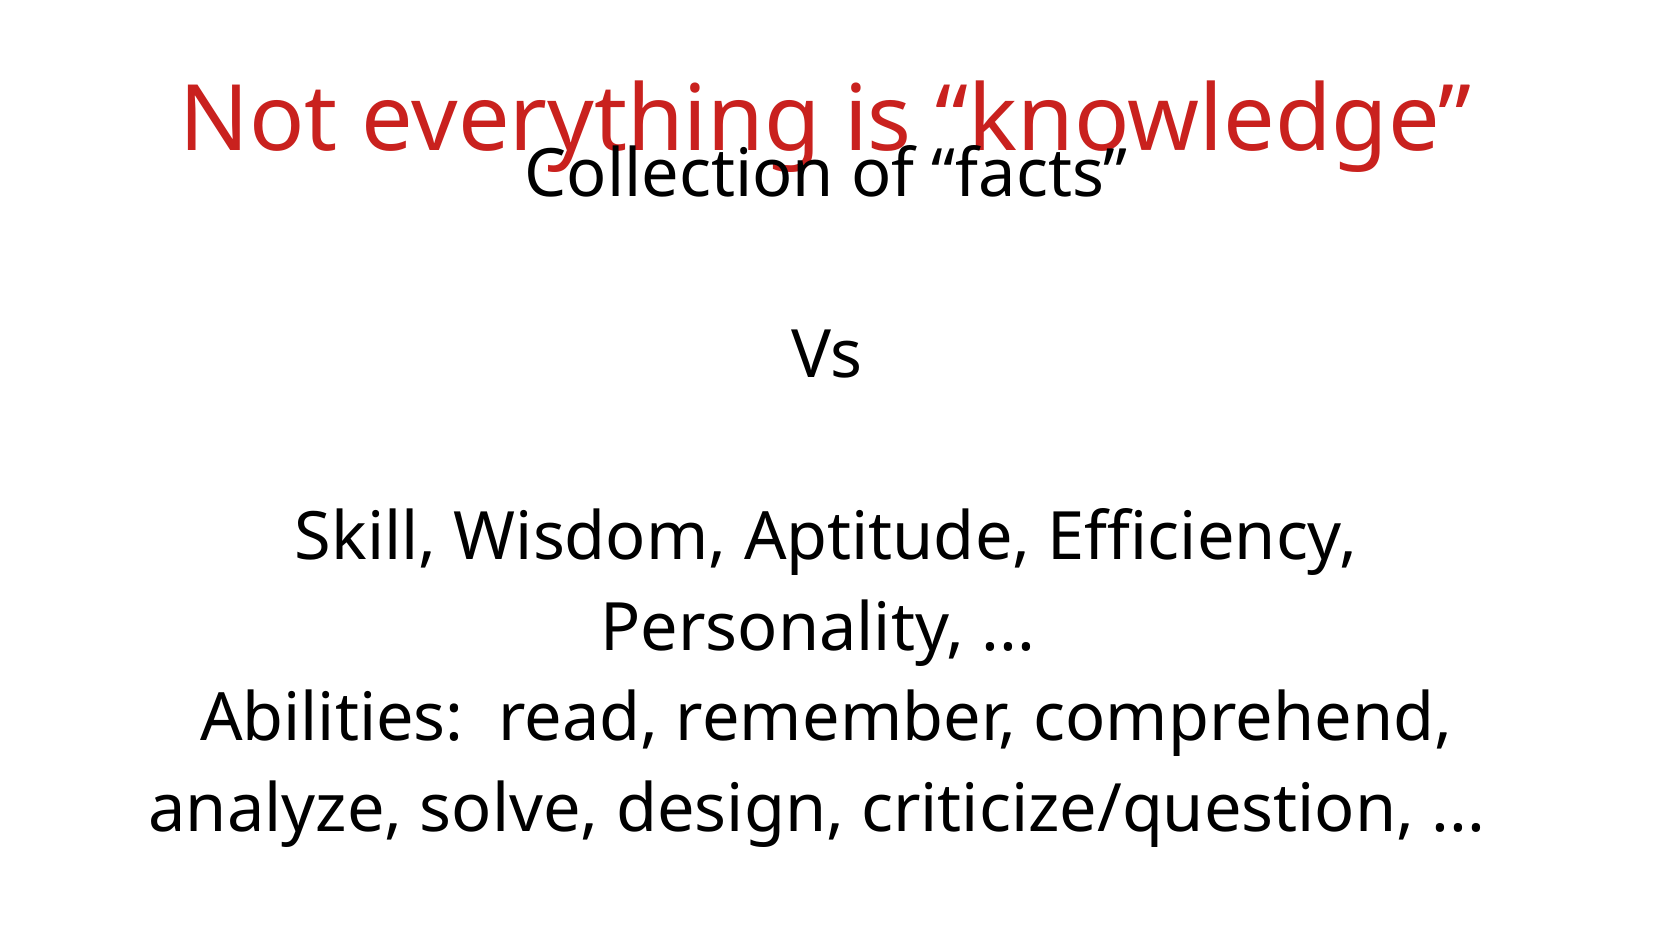

# Not everything is “knowledge”
Collection of “facts”
Vs
Skill, Wisdom, Aptitude, Efficiency, Personality, ...
Abilities: read, remember, comprehend, analyze, solve, design, criticize/question, ...